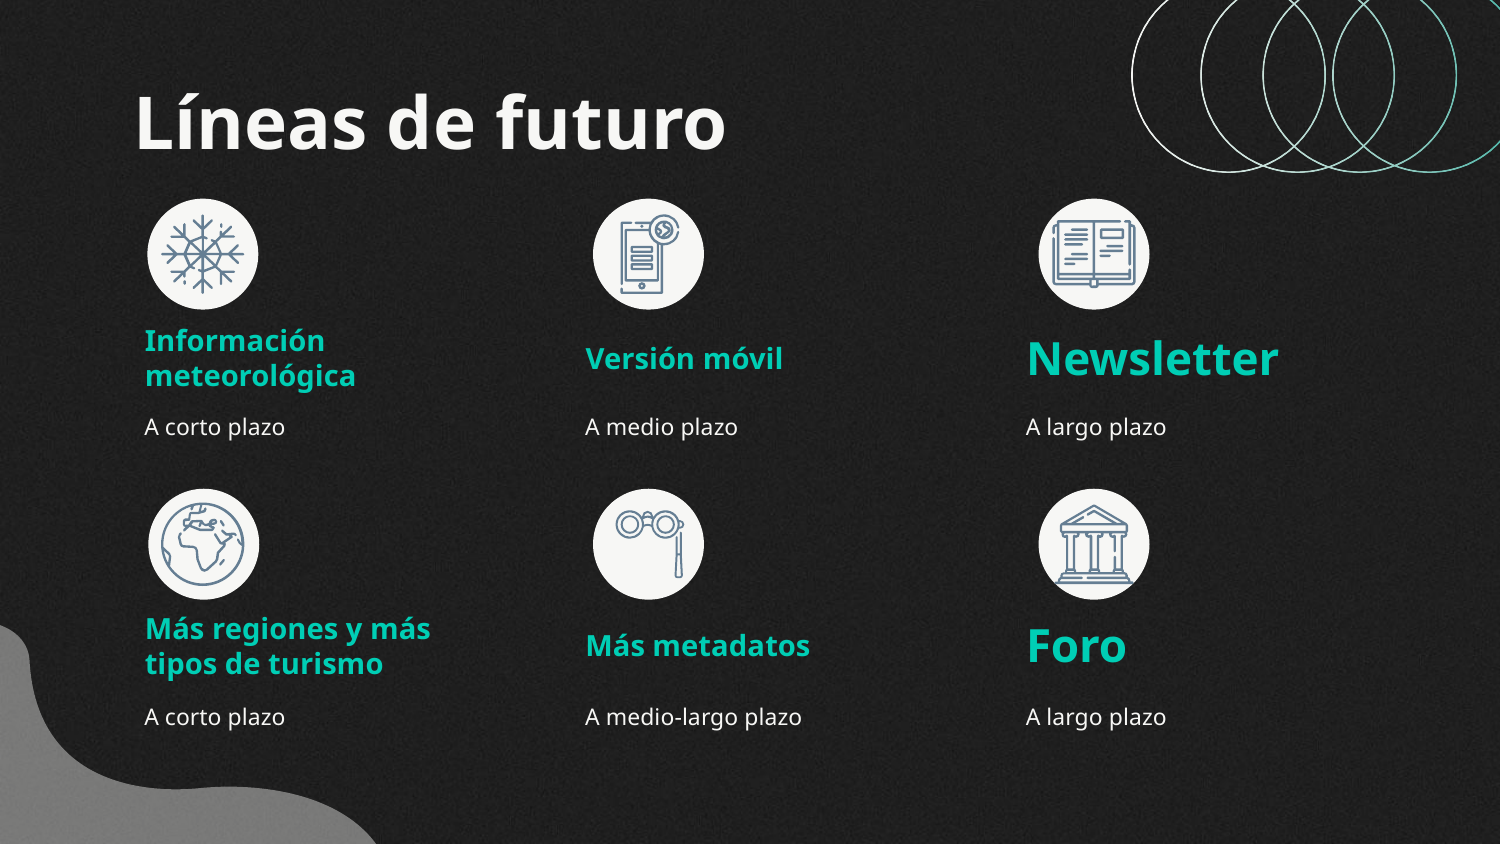

# Líneas de futuro
Información meteorológica
Newsletter
Versión móvil
A corto plazo
A medio plazo
A largo plazo
Más metadatos
Foro
Más regiones y más tipos de turismo
A corto plazo
A medio-largo plazo
A largo plazo